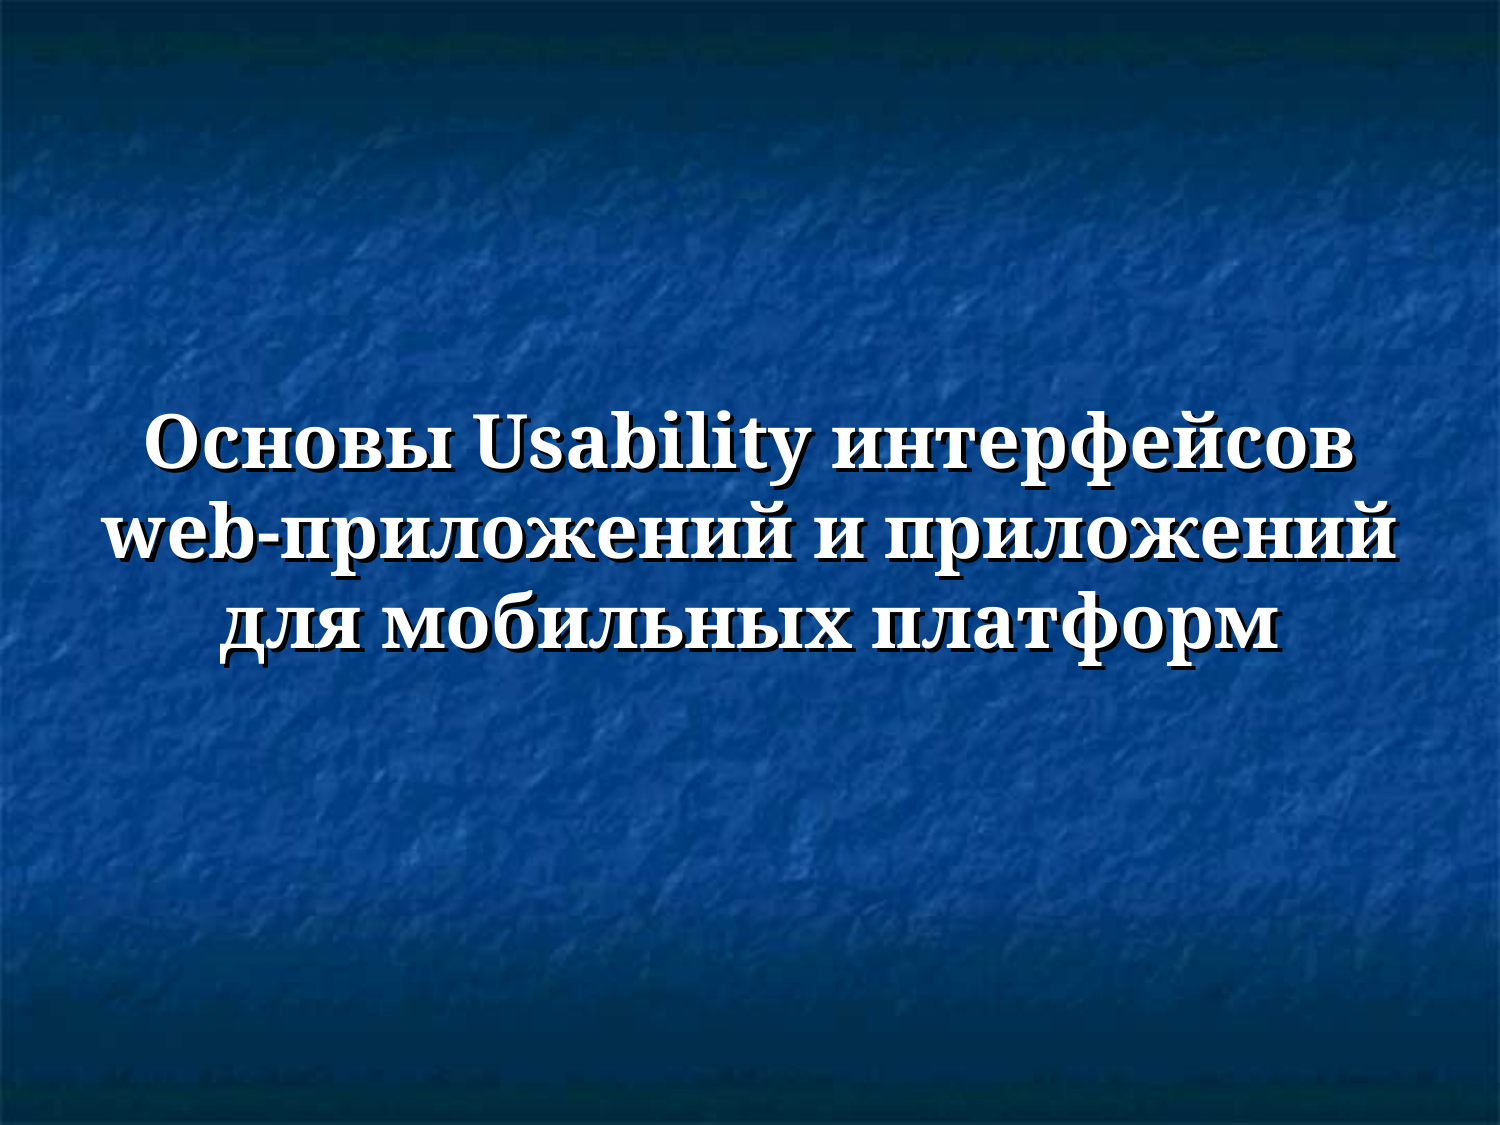

# Основы Usability интерфейсов web-приложений и приложений для мобильных платформ